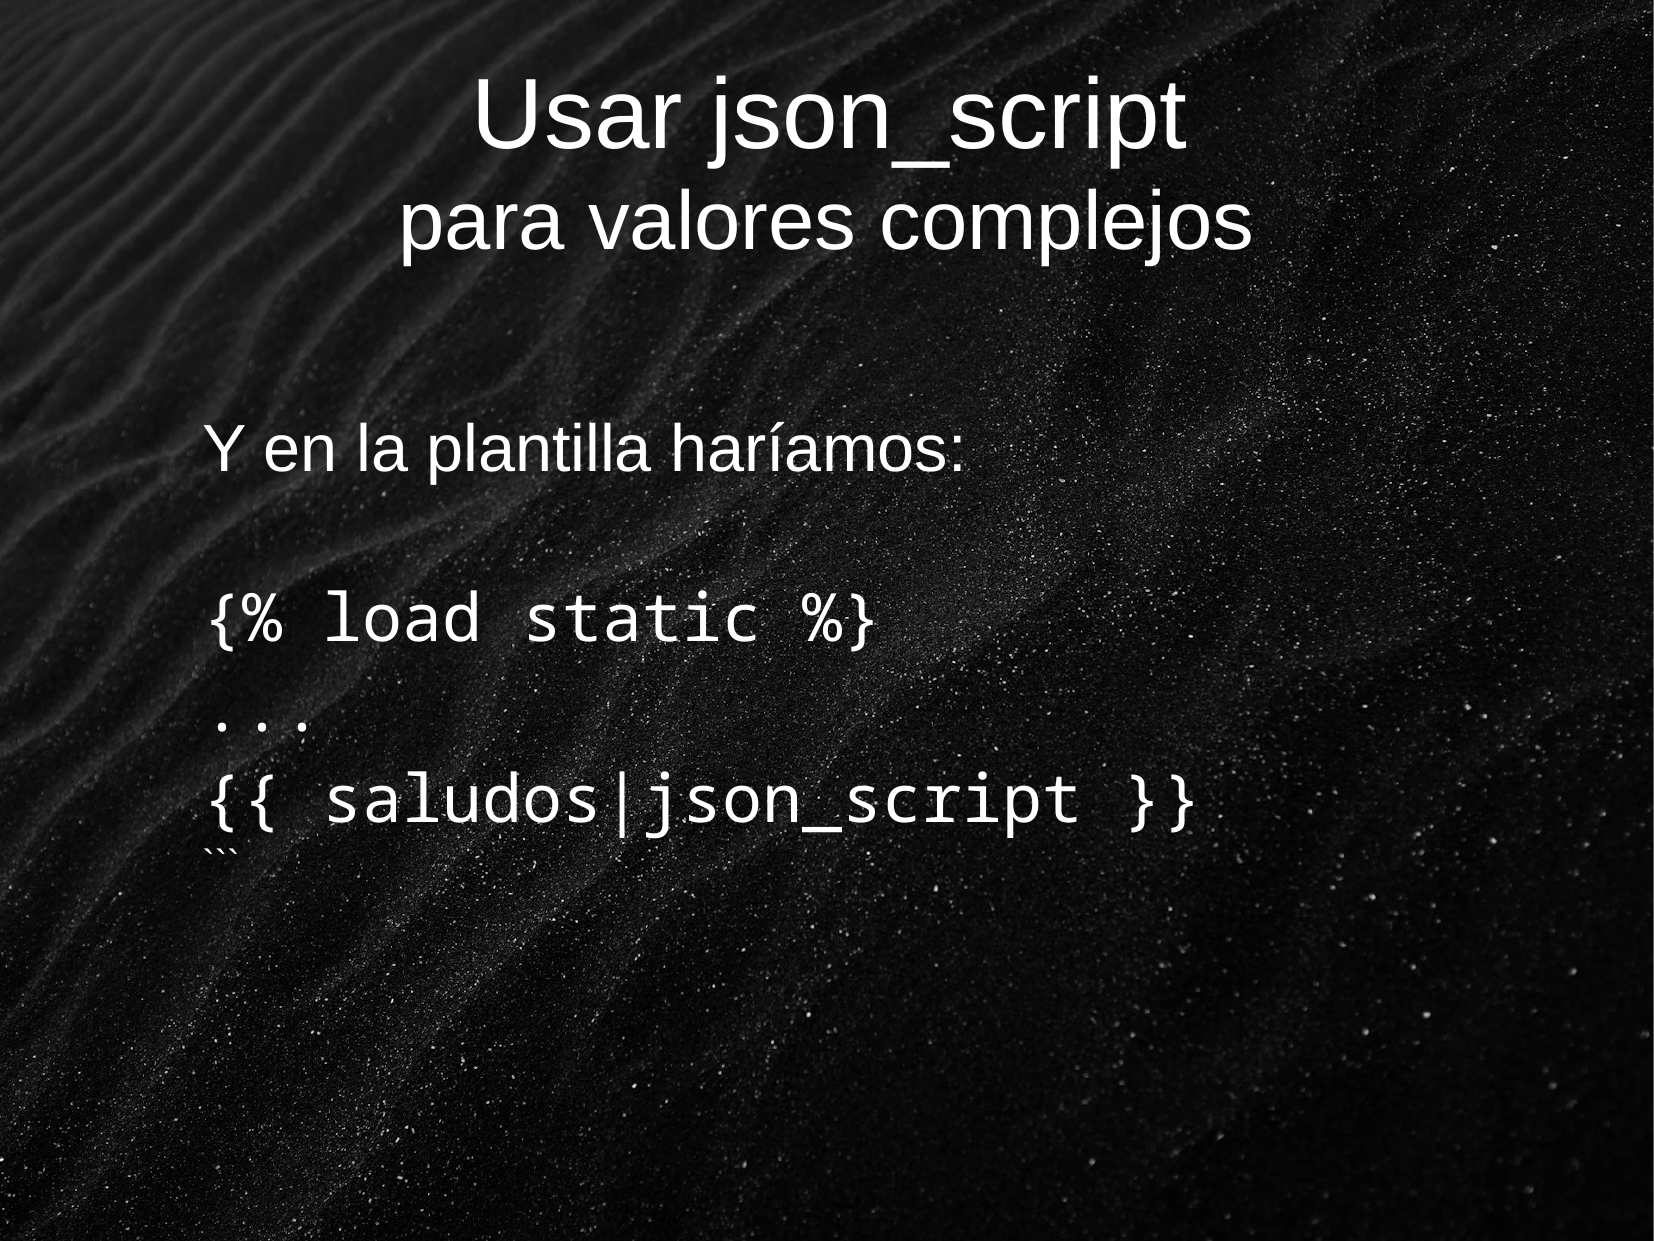

# Usar json_script para valores complejos
Y en la plantilla haríamos:
{% load static %}
...
{{ saludos|json_script }}
```